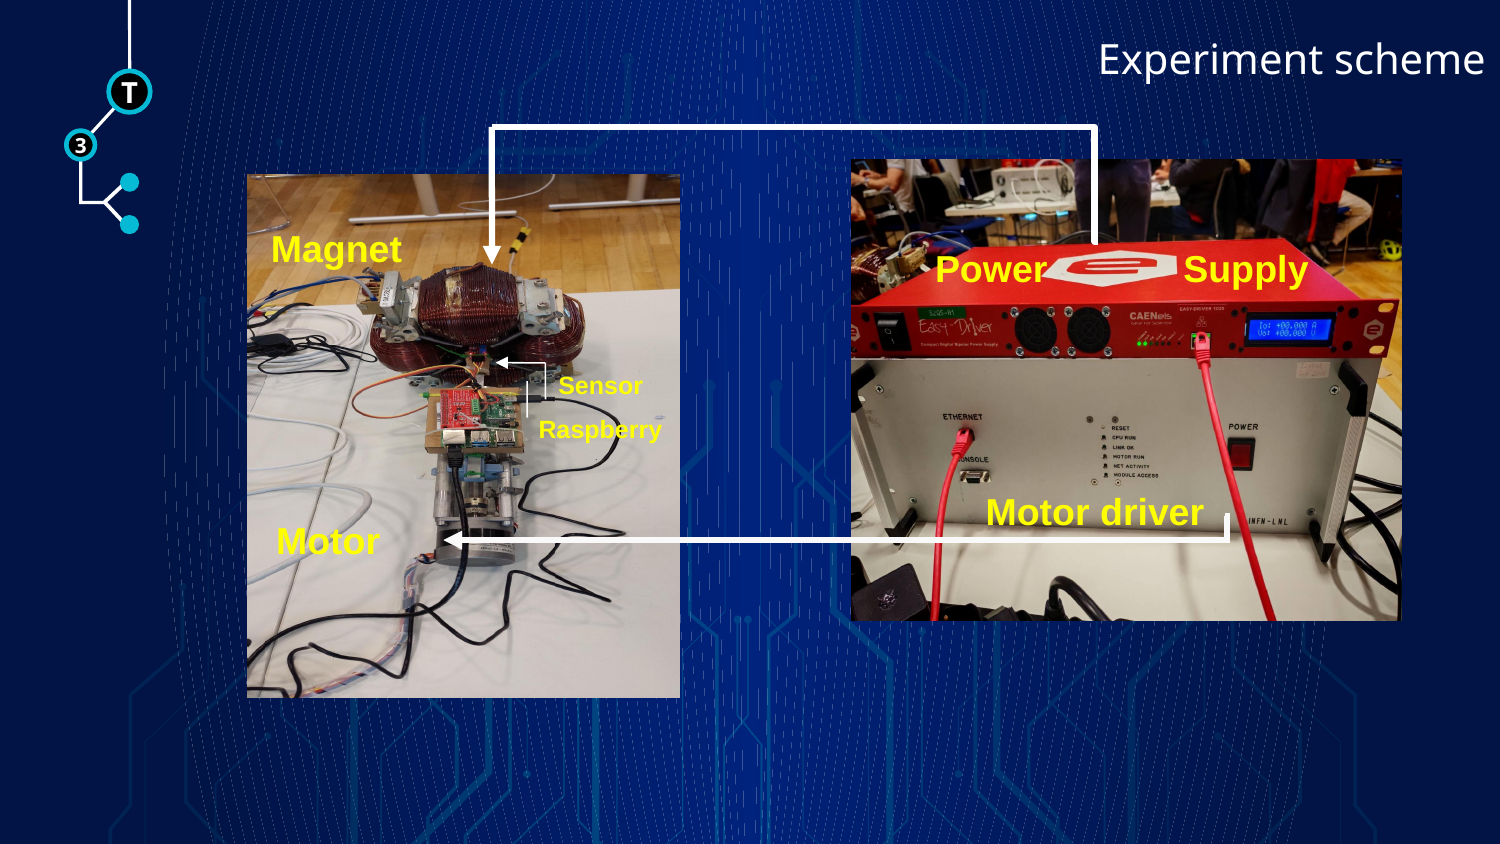

# Experiment scheme
T
3
Power Supply
Motor driver
Magnet
Sensor
Raspberry
Motor
Applications of Arduino